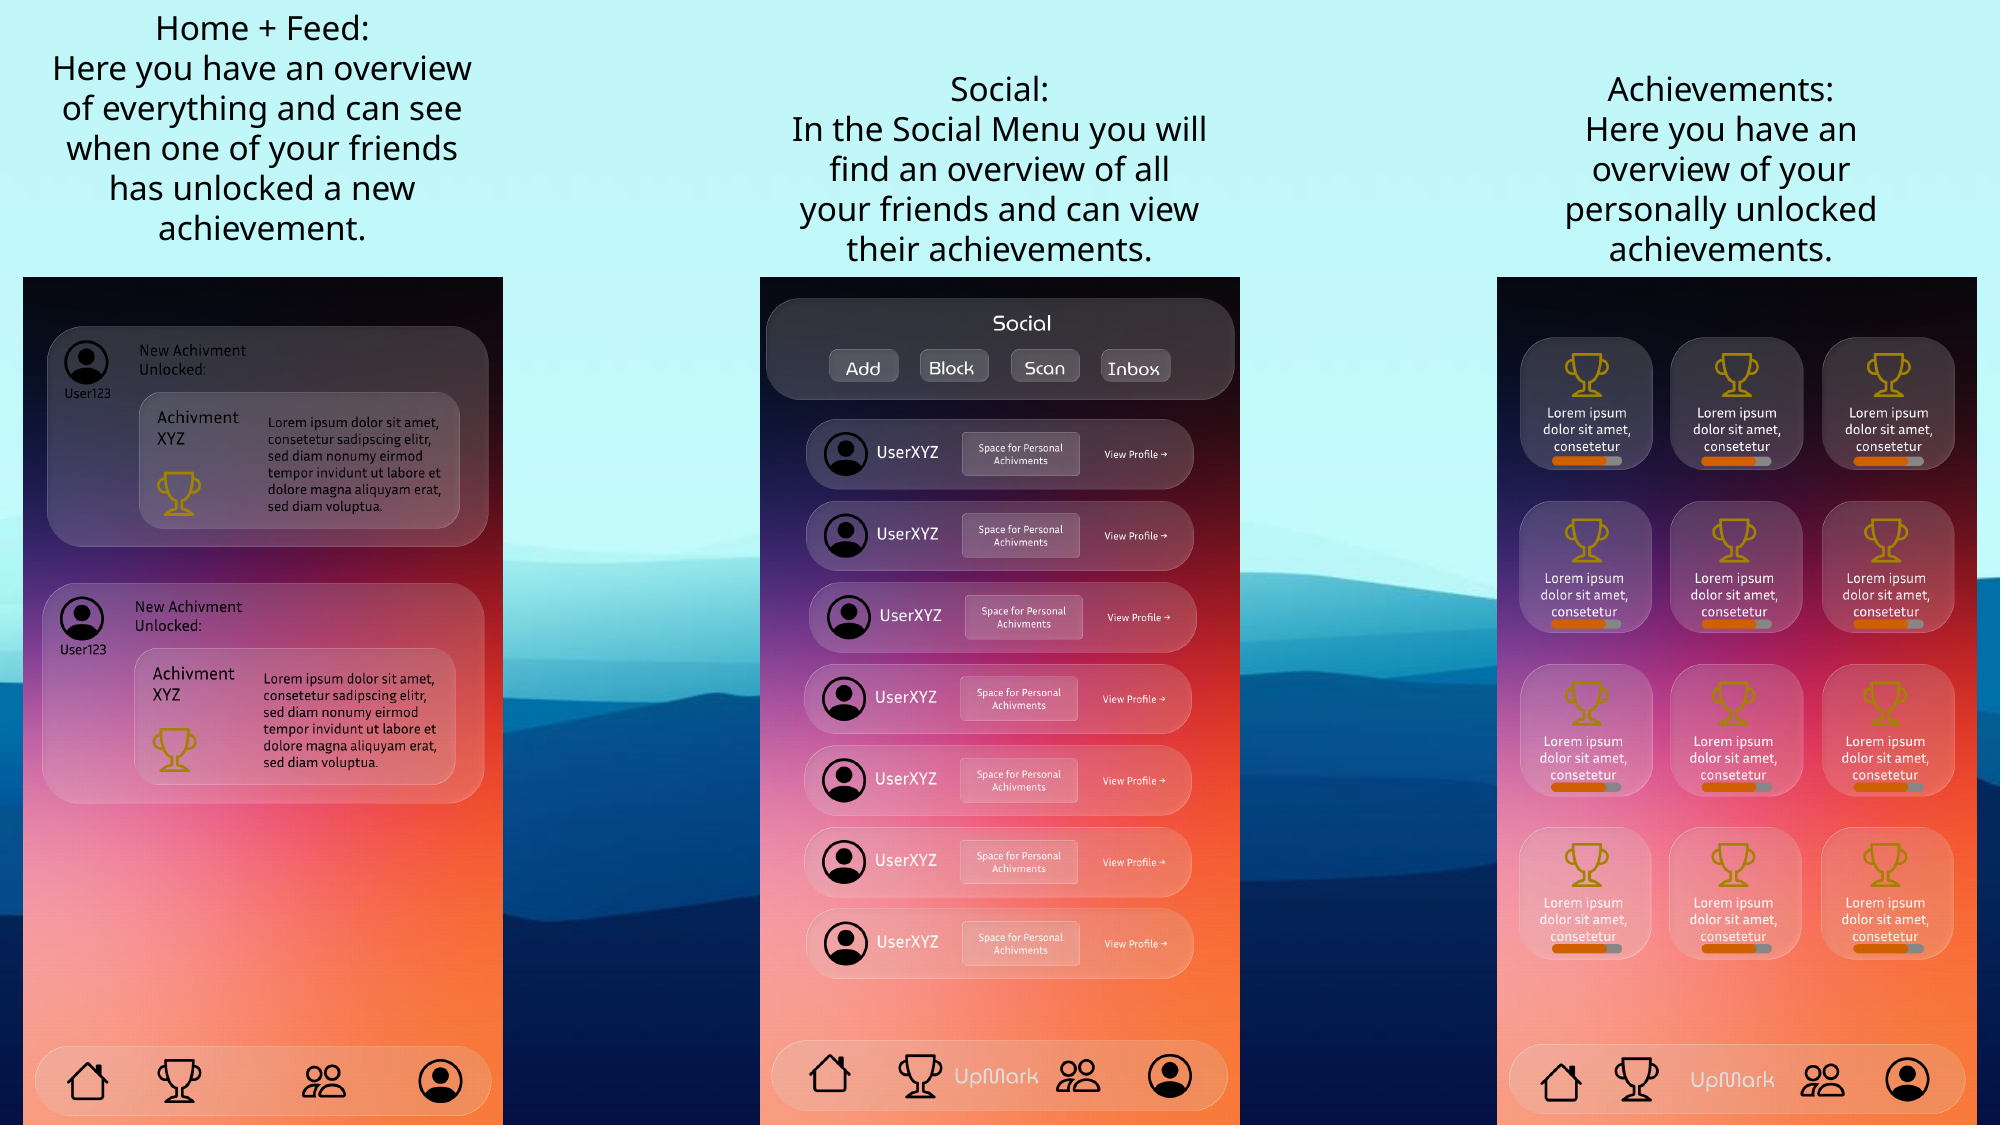

Home + Feed:
Here you have an overview of everything and can see when one of your friends has unlocked a new achievement.
Social:
In the Social Menu you will find an overview of all your friends and can view their achievements.
Achievements:
Here you have an overview of your personally unlocked achievements.